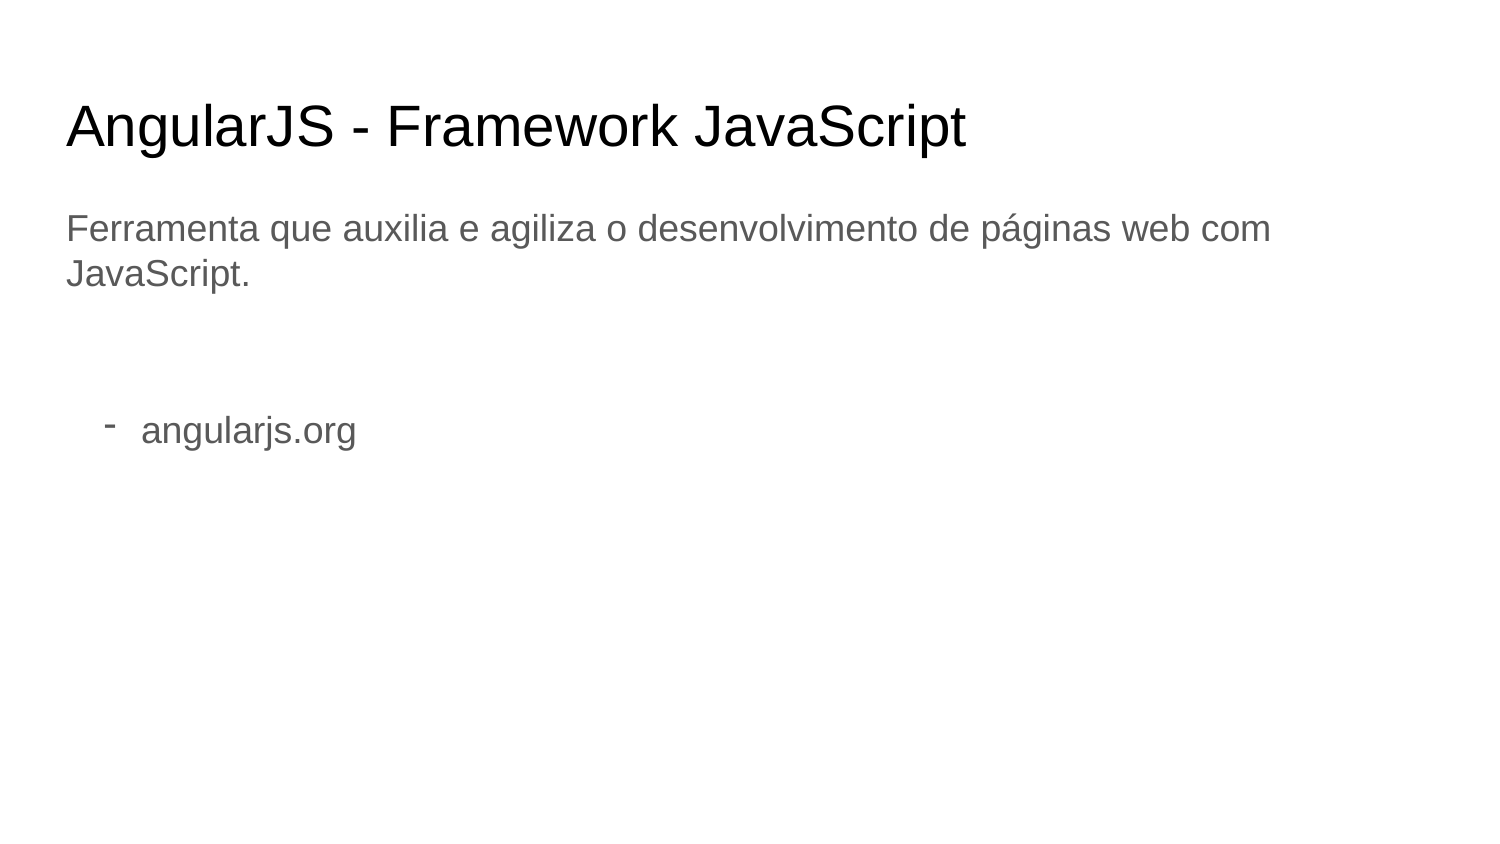

# AngularJS - Framework JavaScript
Ferramenta que auxilia e agiliza o desenvolvimento de páginas web com JavaScript.
angularjs.org